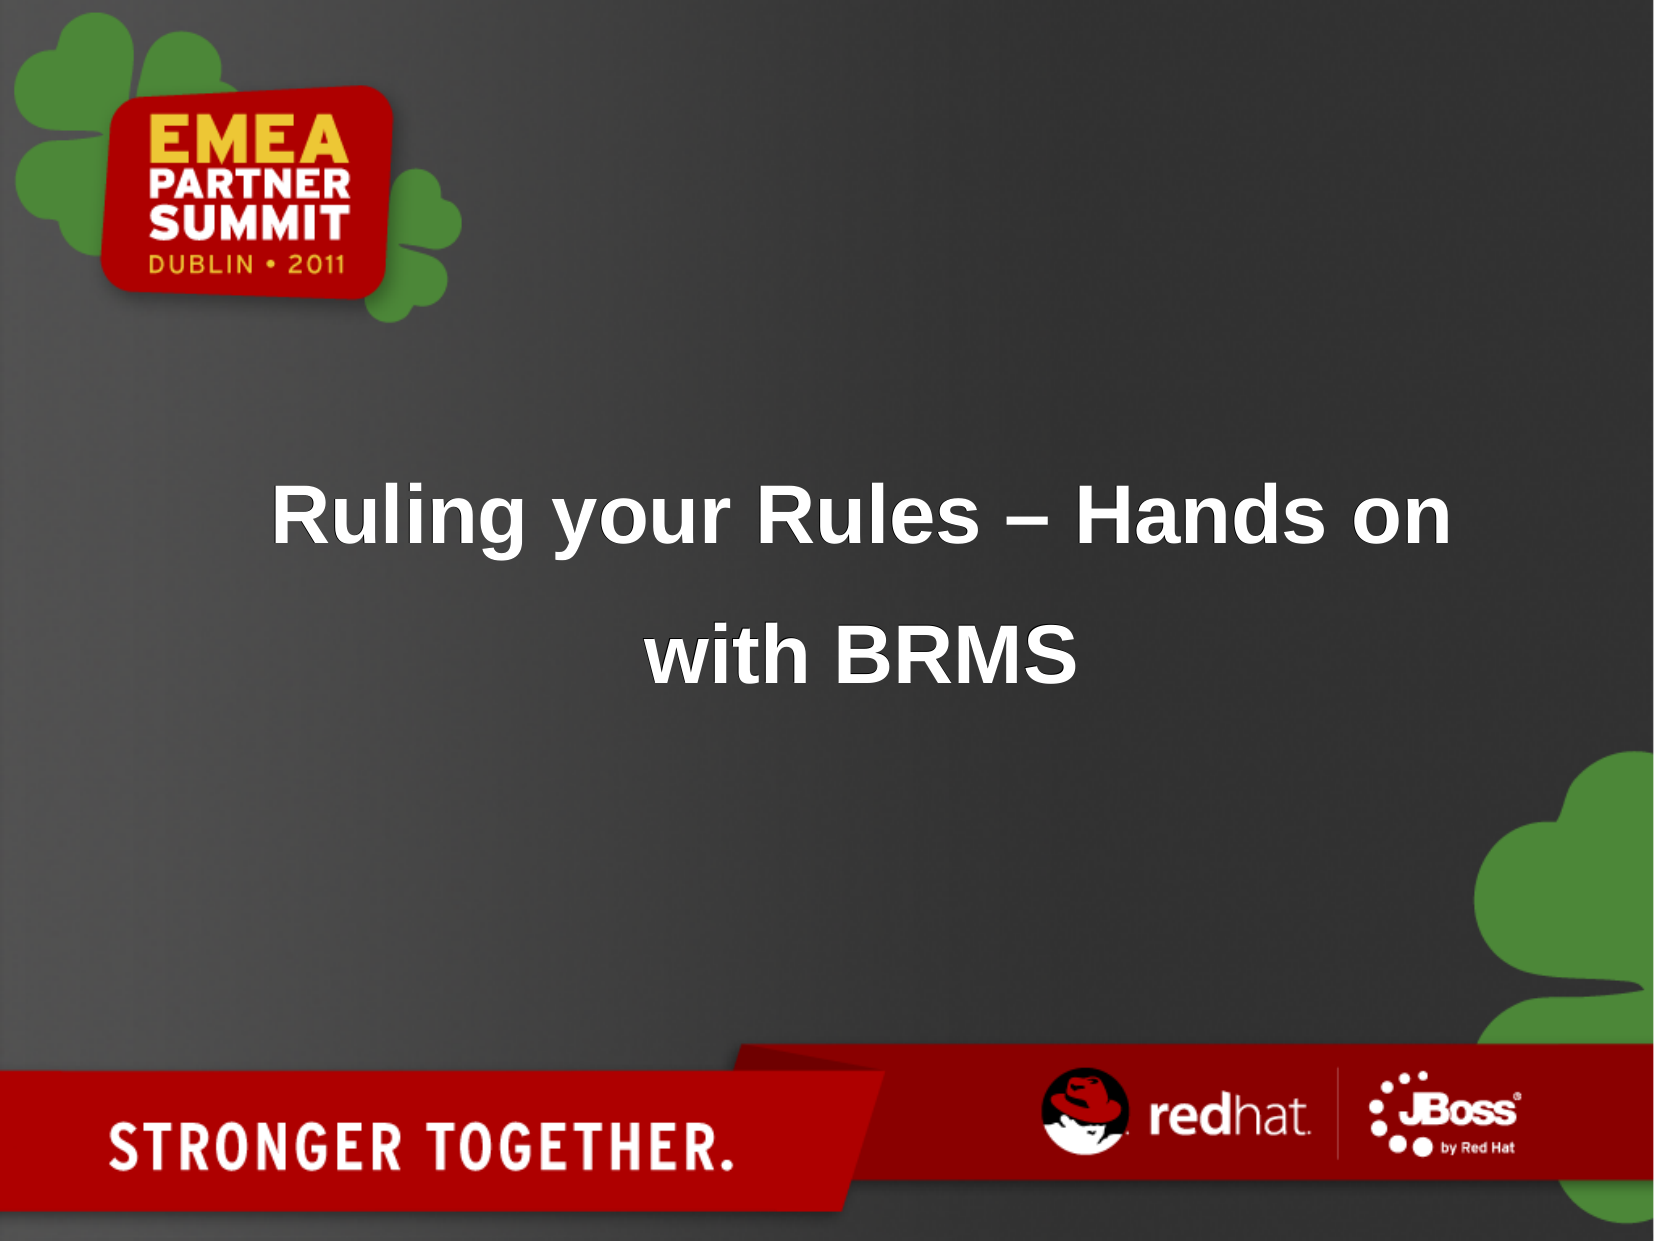

Ruling your Rules – Hands on with BRMS